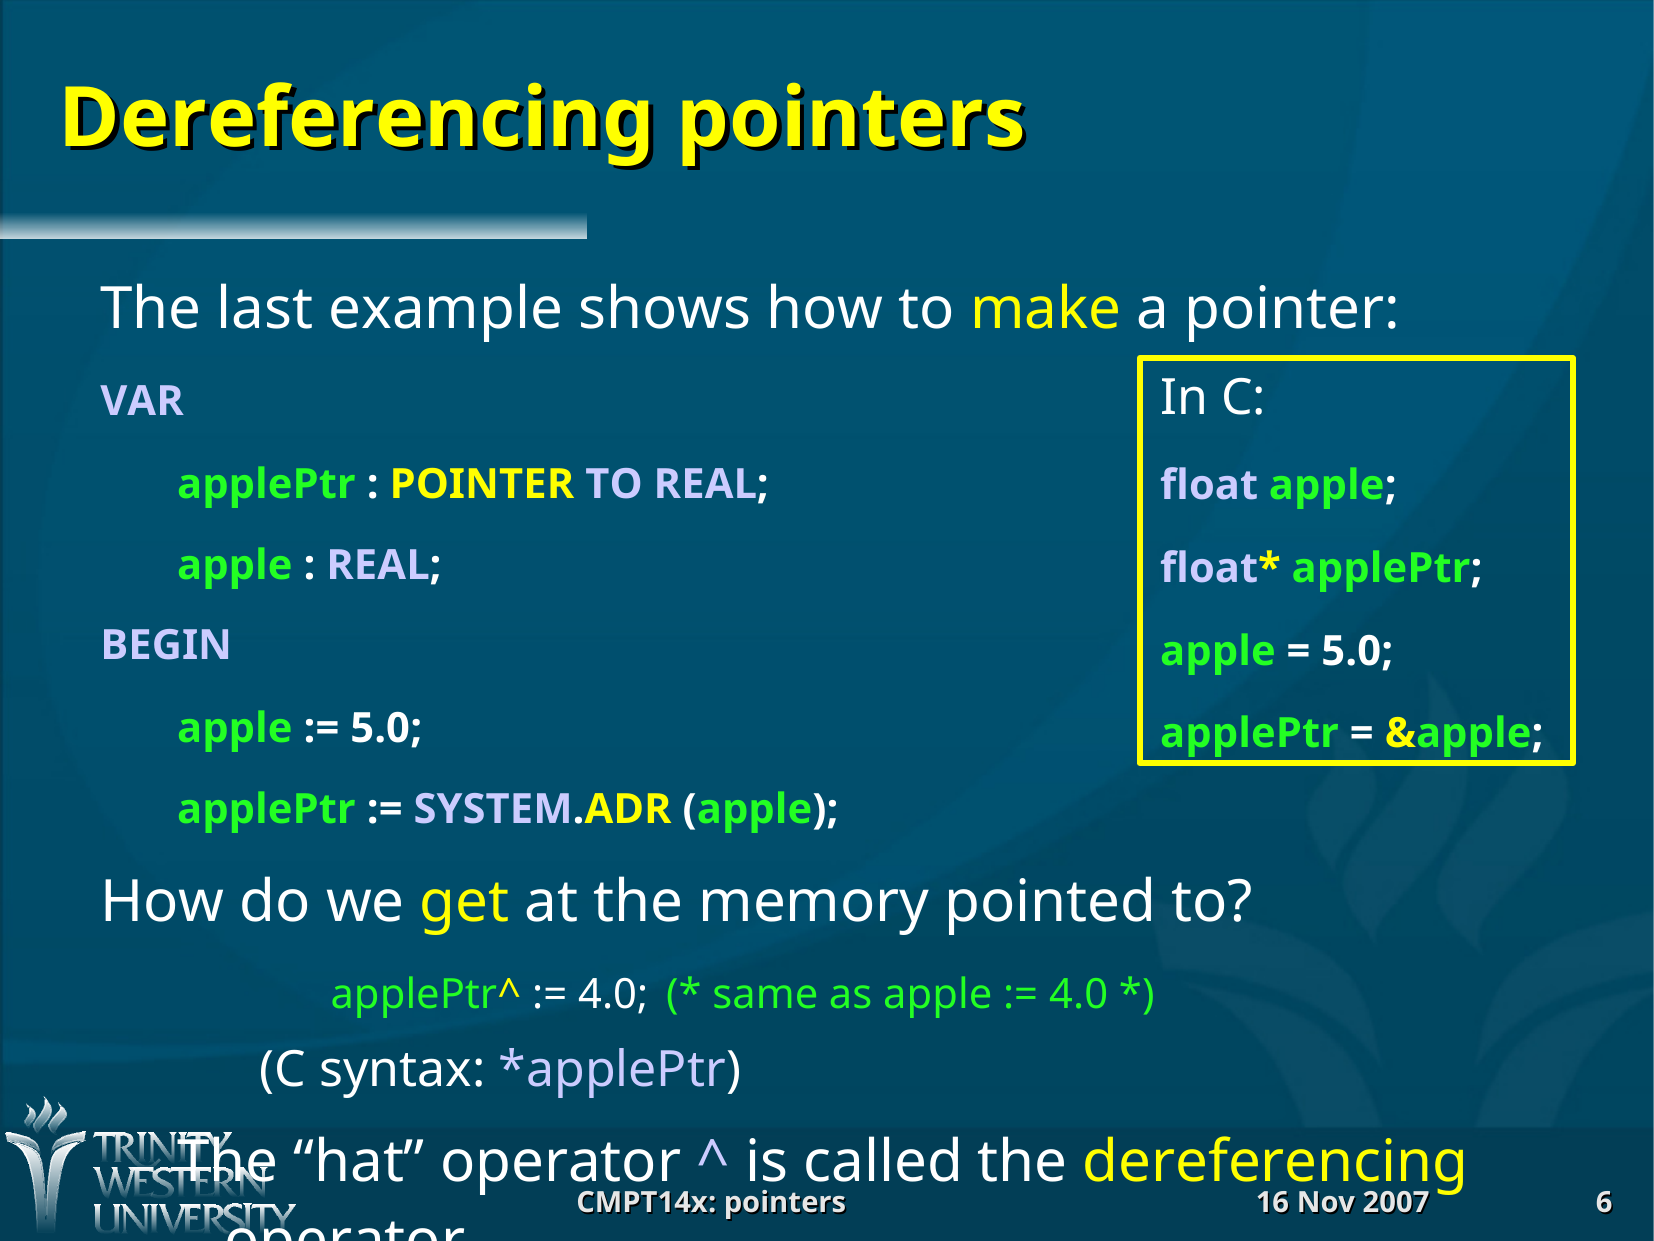

# Dereferencing pointers
The last example shows how to make a pointer:
VAR
applePtr : POINTER TO REAL;
apple : REAL;
BEGIN
apple := 5.0;
applePtr := SYSTEM.ADR (apple);
How do we get at the memory pointed to?
applePtr^ := 4.0;	(* same as apple := 4.0 *)
(C syntax: *applePtr)
The “hat” operator ^ is called the dereferencing operator
In C:
float apple;
float* applePtr;
apple = 5.0;
applePtr = &apple;
CMPT14x: pointers
16 Nov 2007
6